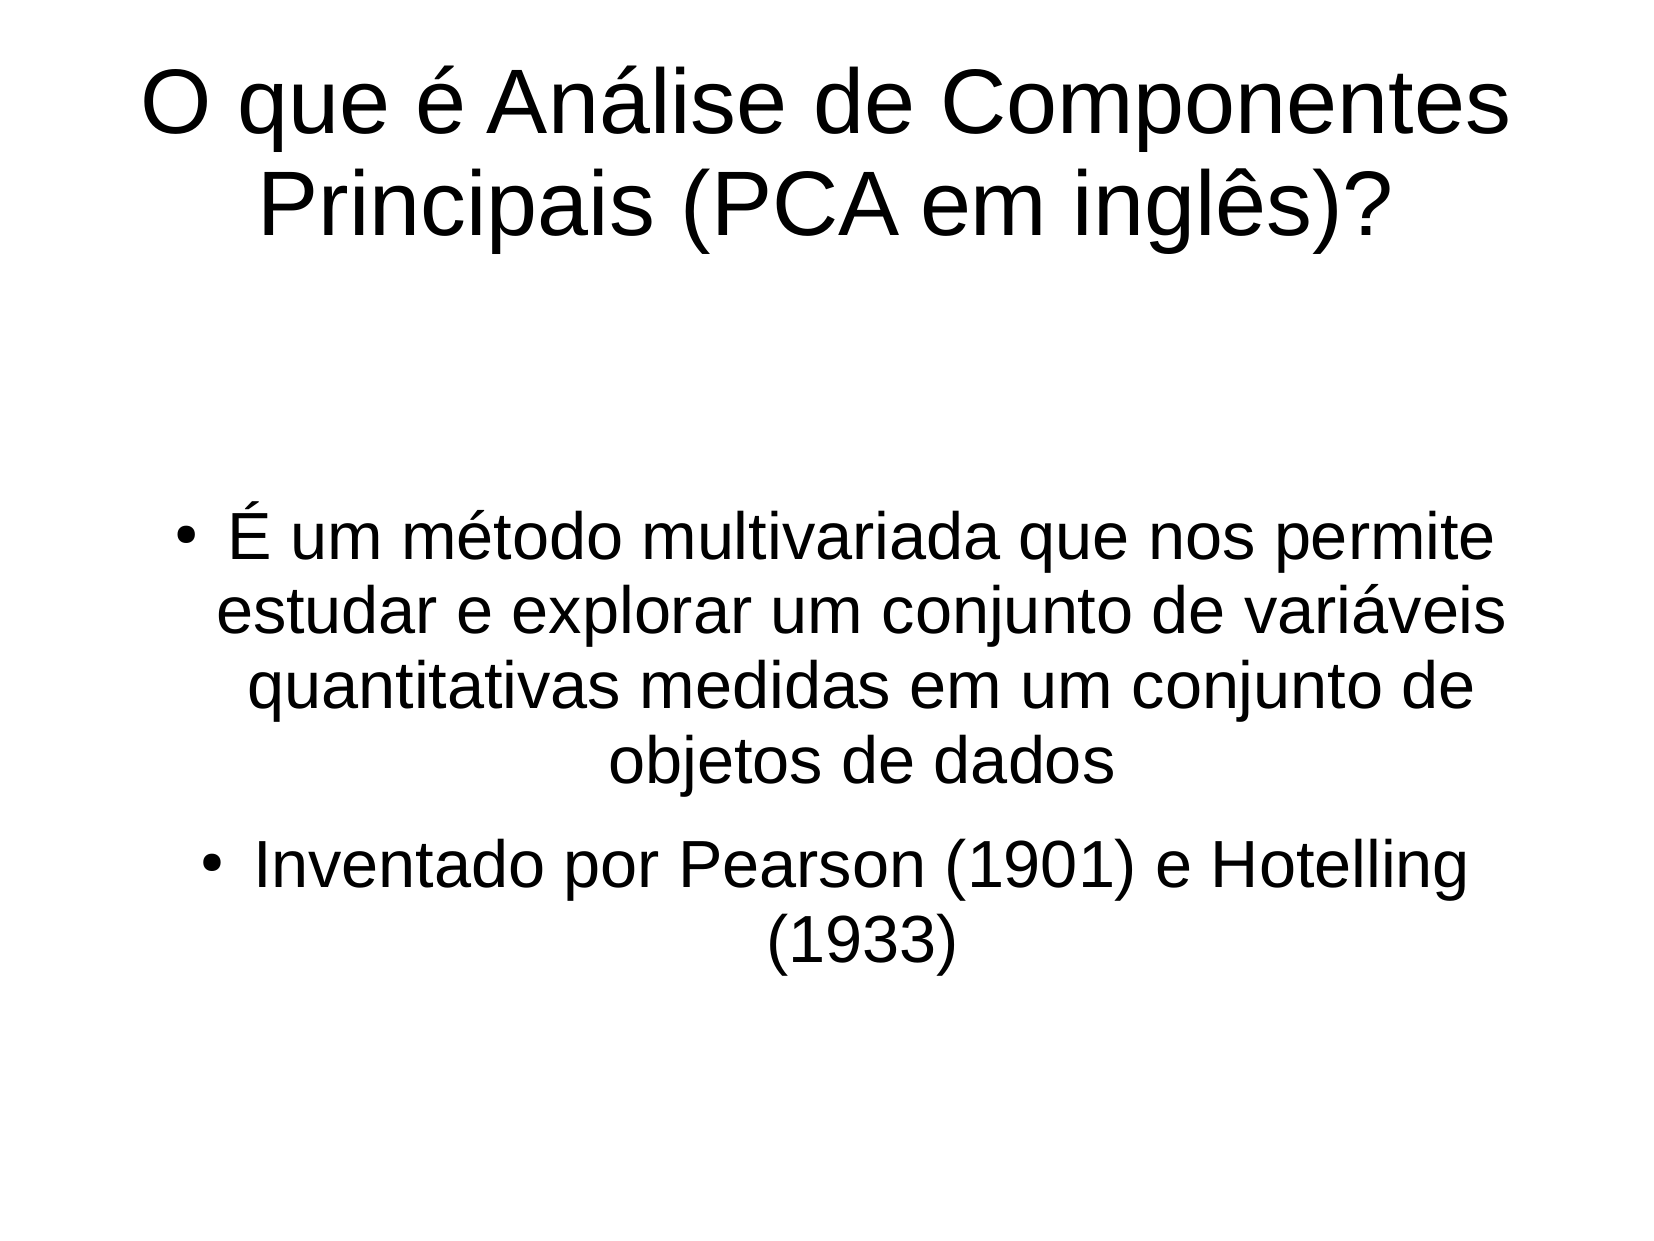

# O que é Análise de Componentes Principais (PCA em inglês)?
É um método multivariada que nos permite estudar e explorar um conjunto de variáveis quantitativas medidas em um conjunto de objetos de dados
Inventado por Pearson (1901) e Hotelling (1933)